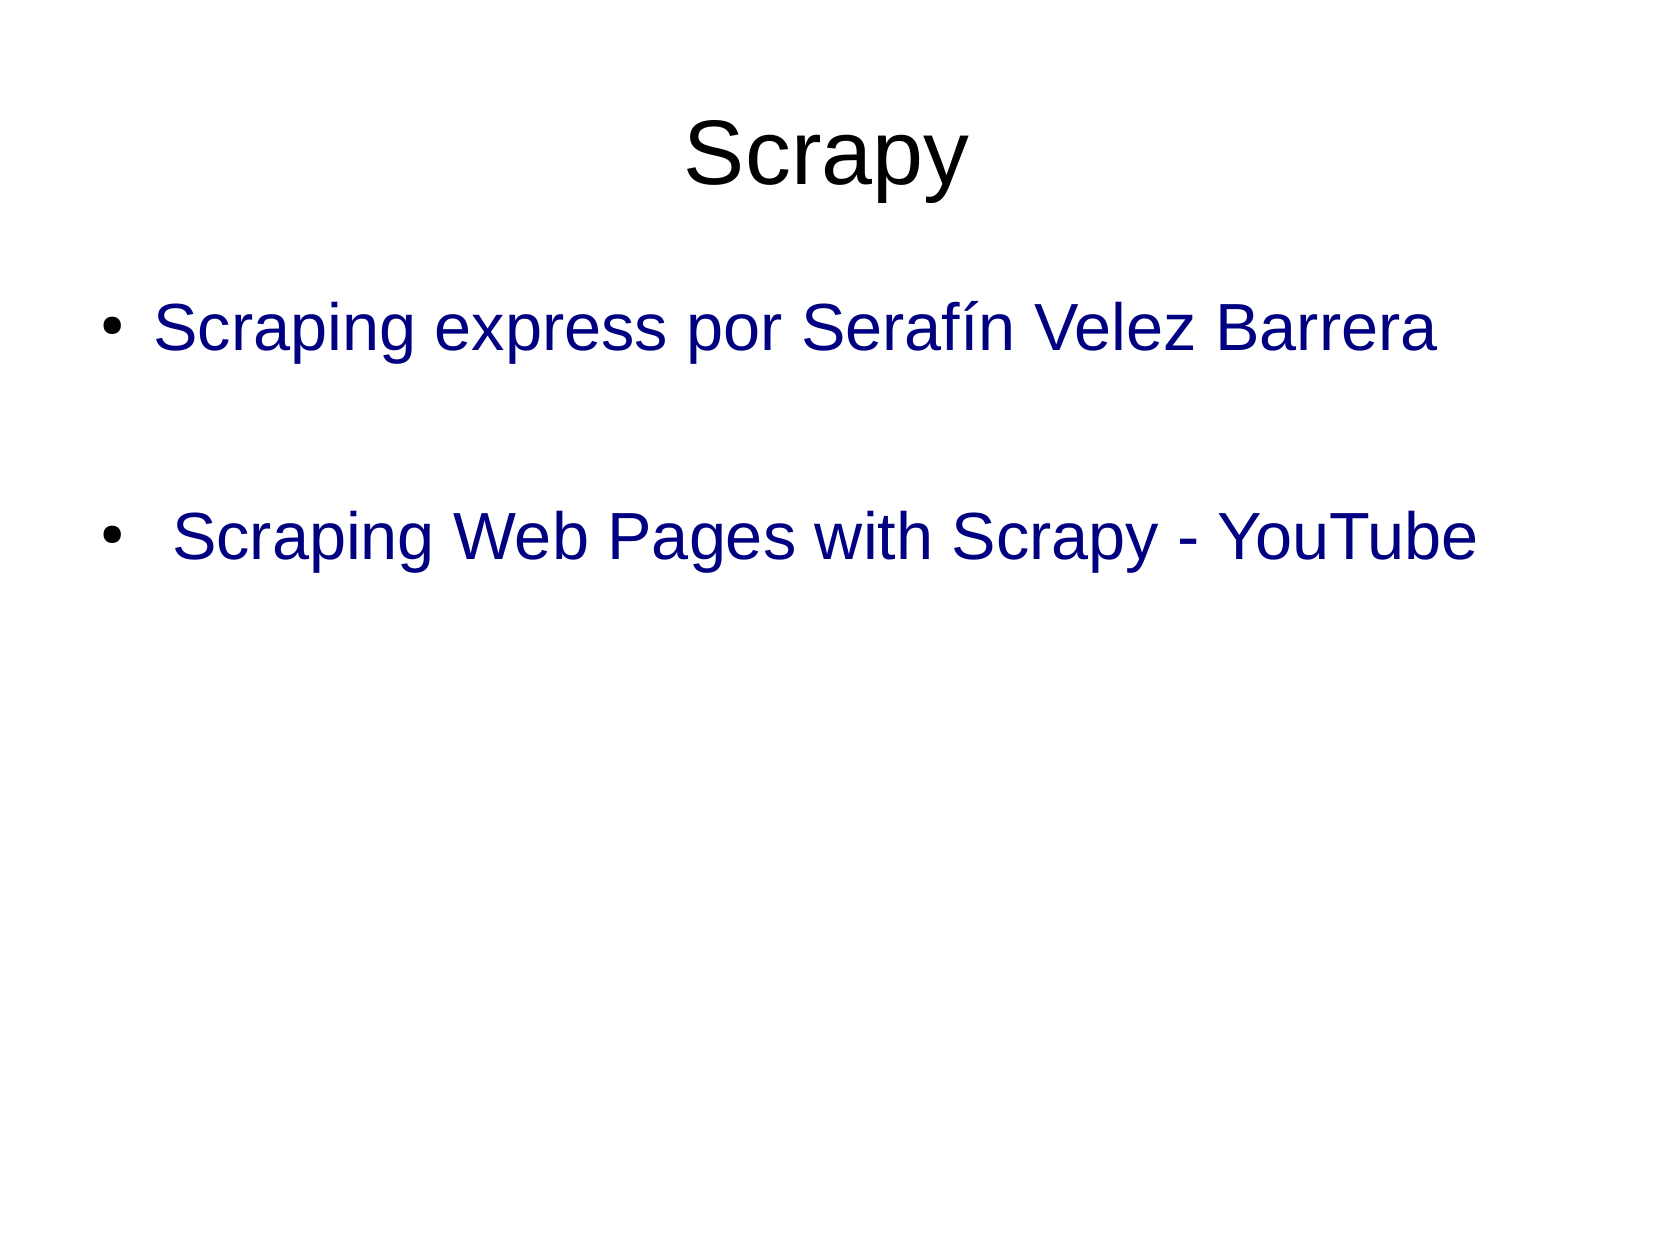

# Scrapy
Scraping express por Serafín Velez Barrera
 Scraping Web Pages with Scrapy - YouTube